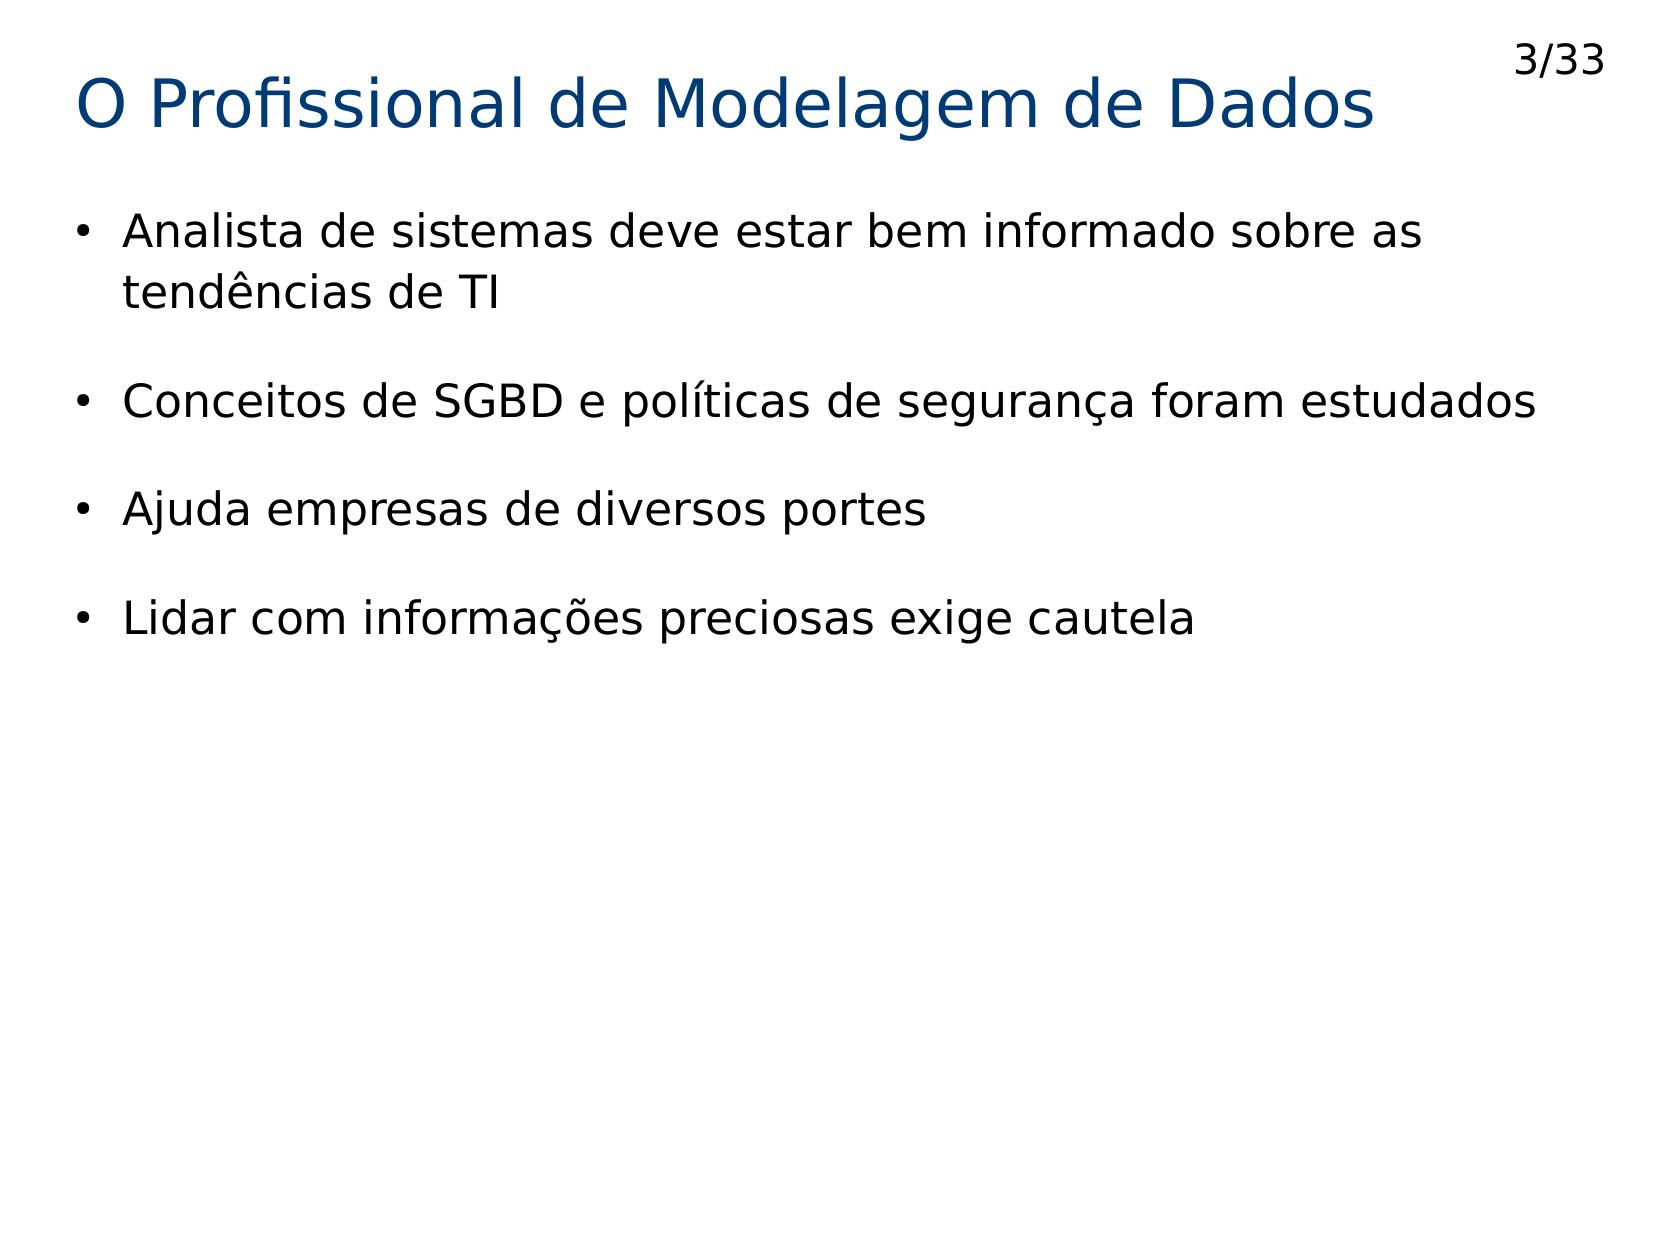

# O Profissional de Modelagem de Dados
3
Analista de sistemas deve estar bem informado sobre as tendências de TI
Conceitos de SGBD e políticas de segurança foram estudados
Ajuda empresas de diversos portes
Lidar com informações preciosas exige cautela